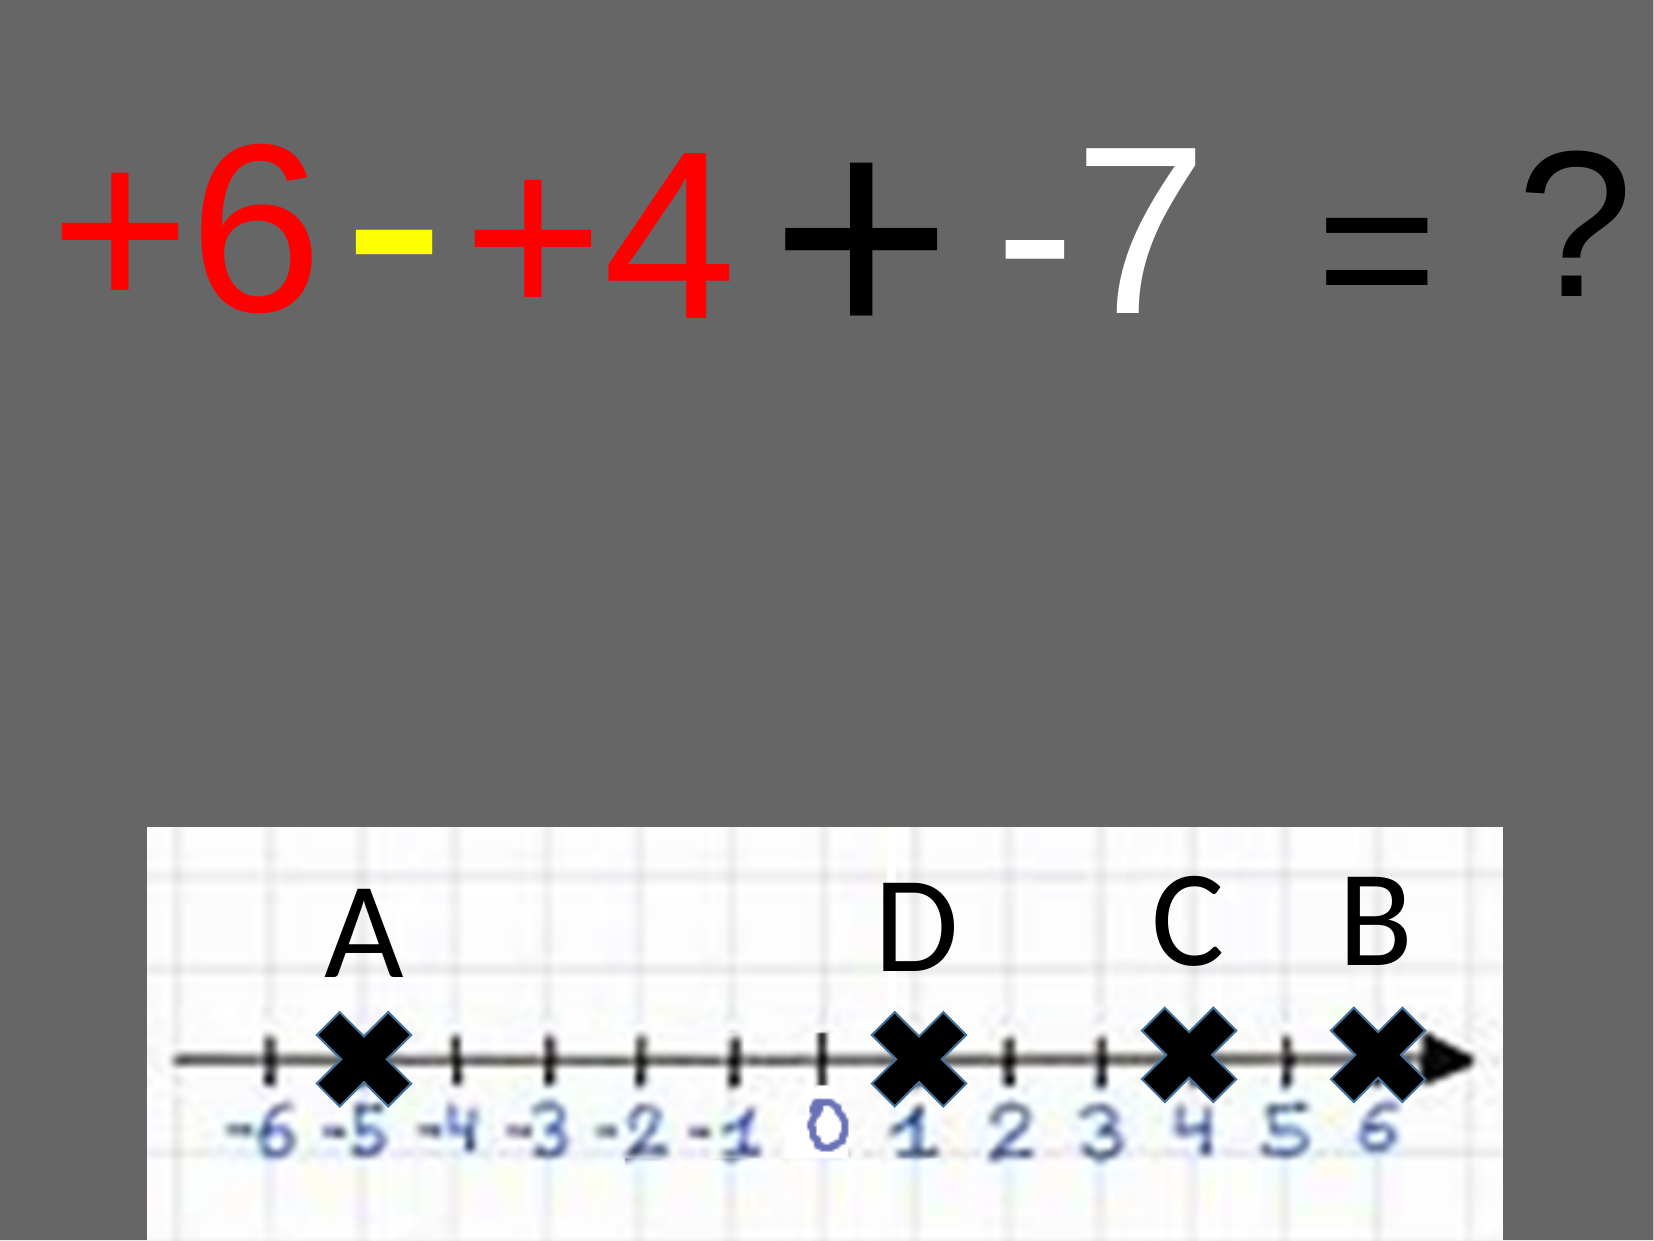

-
+
+6
-7
+4
?
=
C
B
D
A